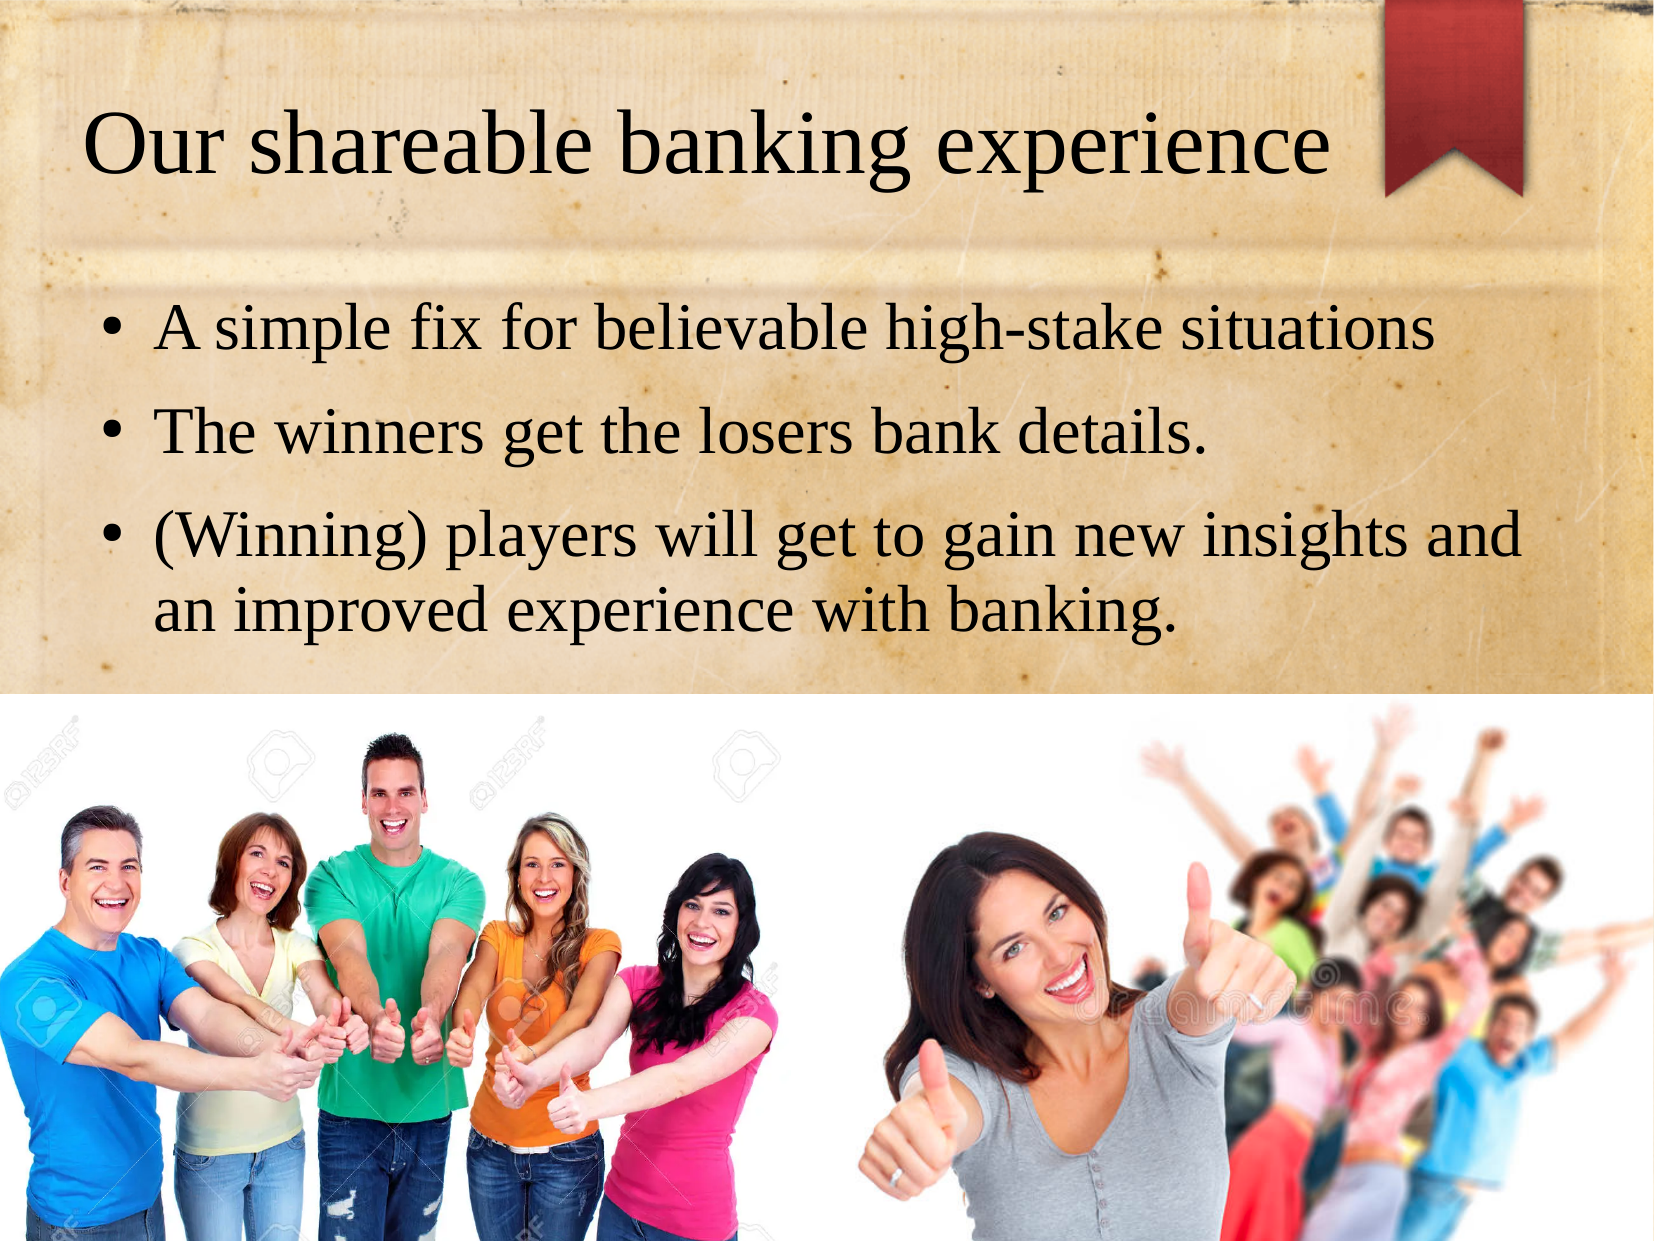

# Our shareable banking experience
A simple fix for believable high-stake situations
The winners get the losers bank details.
(Winning) players will get to gain new insights and an improved experience with banking.